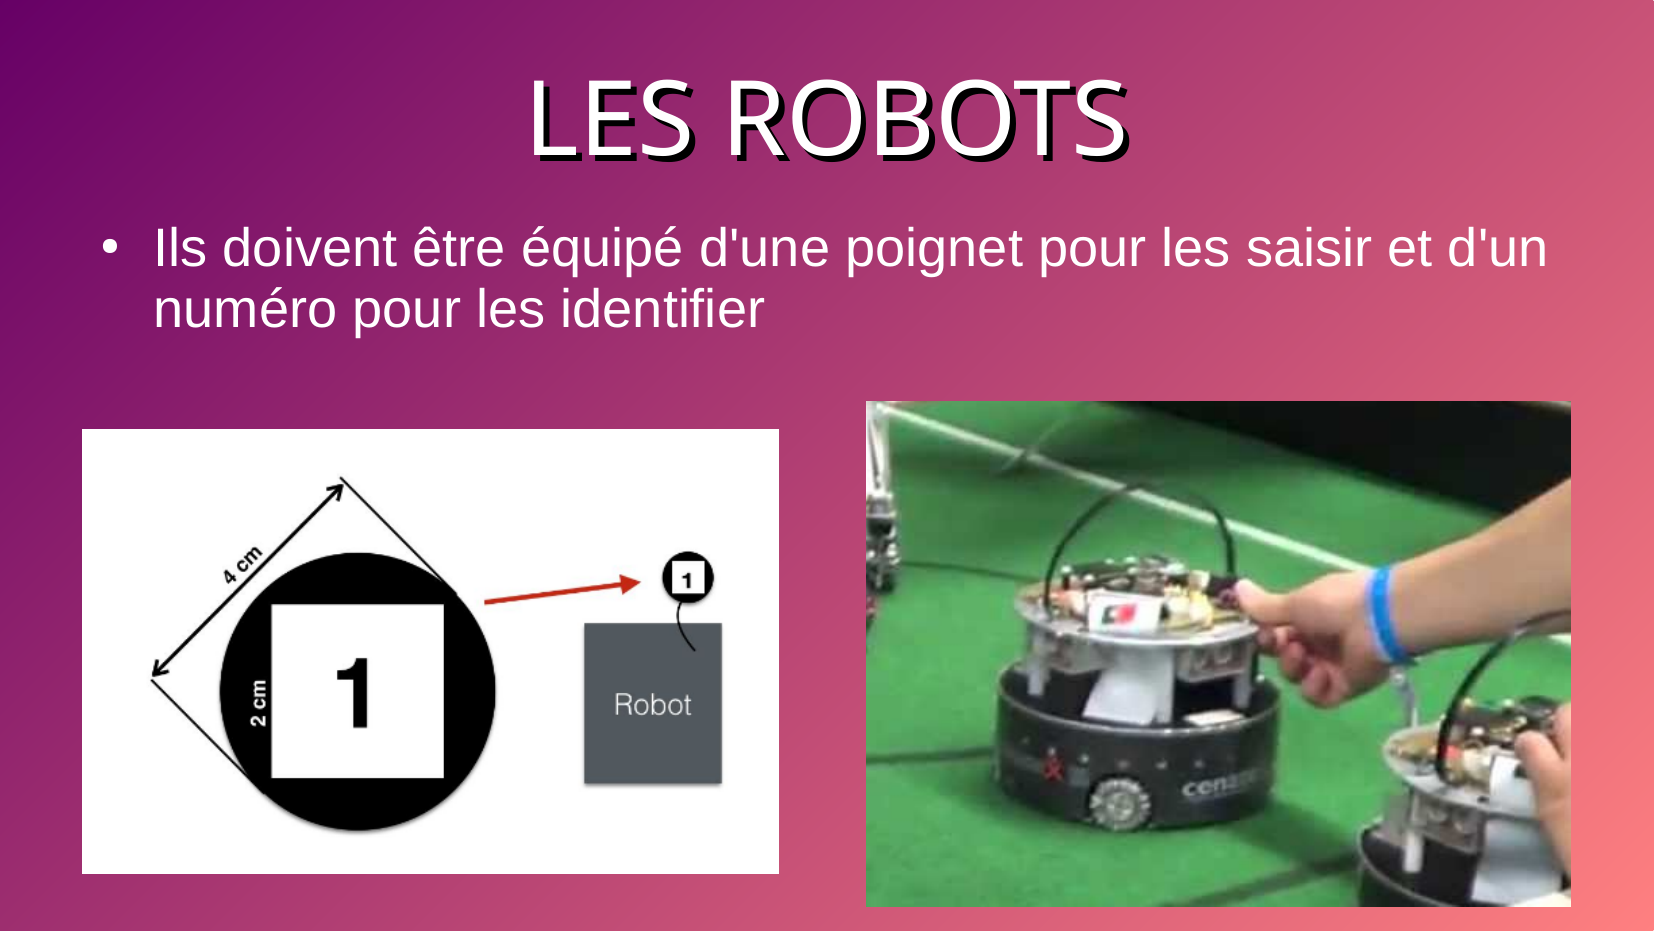

# LES ROBOTS
Ils doivent être équipé d'une poignet pour les saisir et d'un numéro pour les identifier